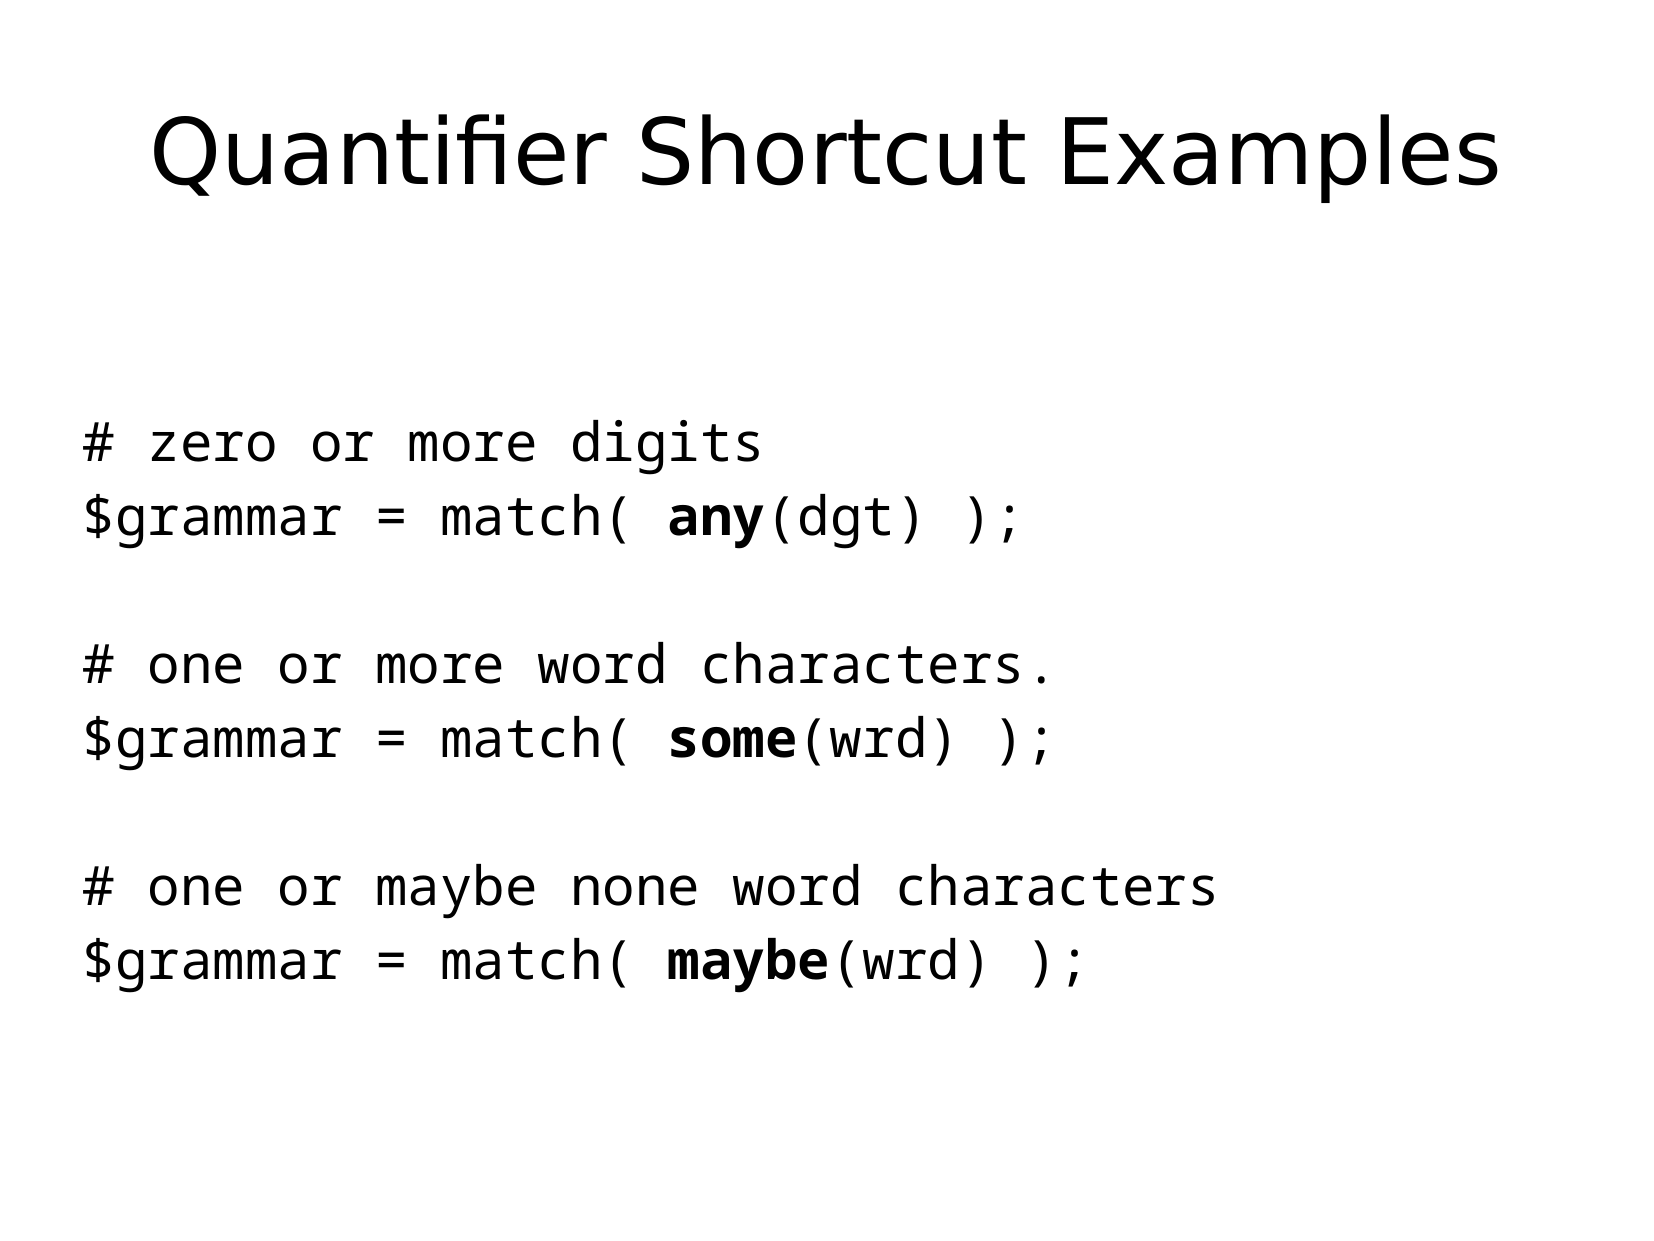

# Quantifier Shortcut Examples
# zero or more digits
$grammar = match( any(dgt) );
# one or more word characters.
$grammar = match( some(wrd) );
# one or maybe none word characters
$grammar = match( maybe(wrd) );